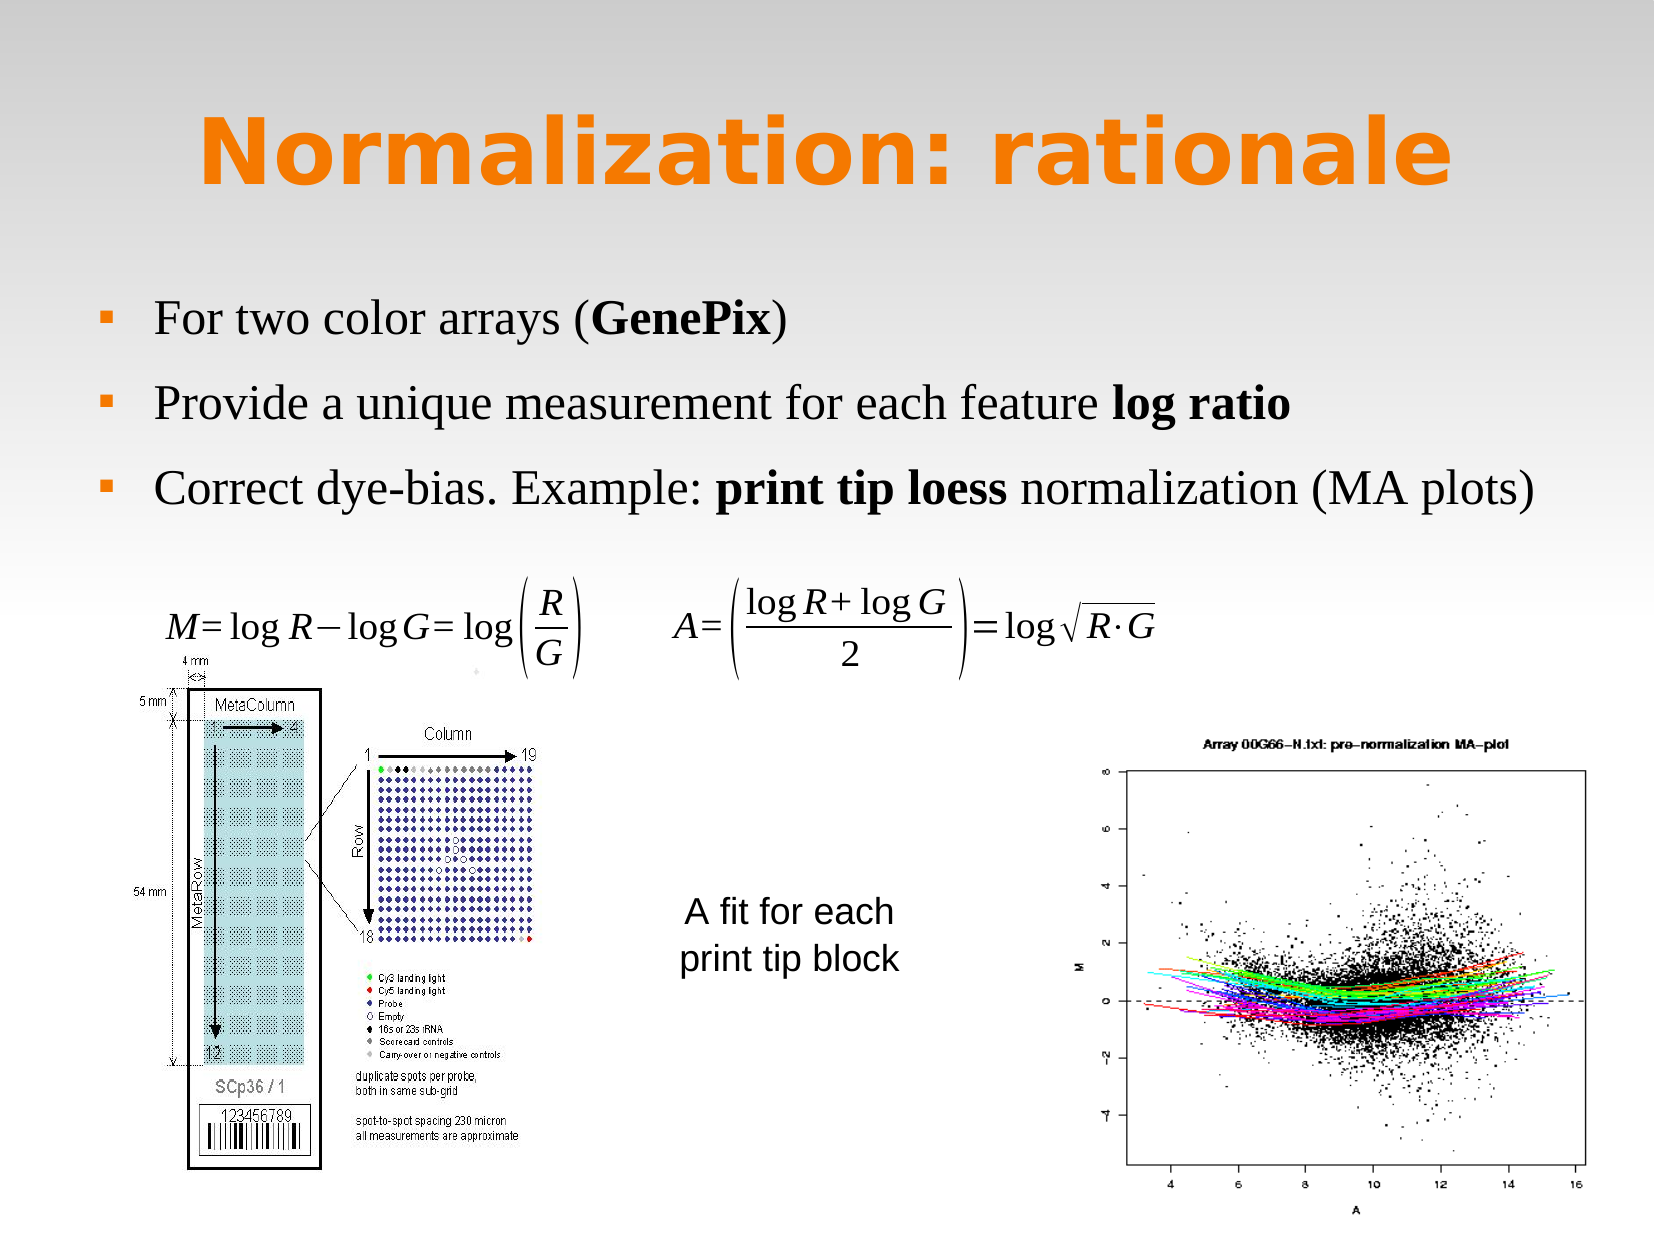

Normalization: rationale
# For two color arrays (GenePix)
Provide a unique measurement for each feature log ratio
Correct dye-bias. Example: print tip loess normalization (MA plots)
A fit for each print tip block